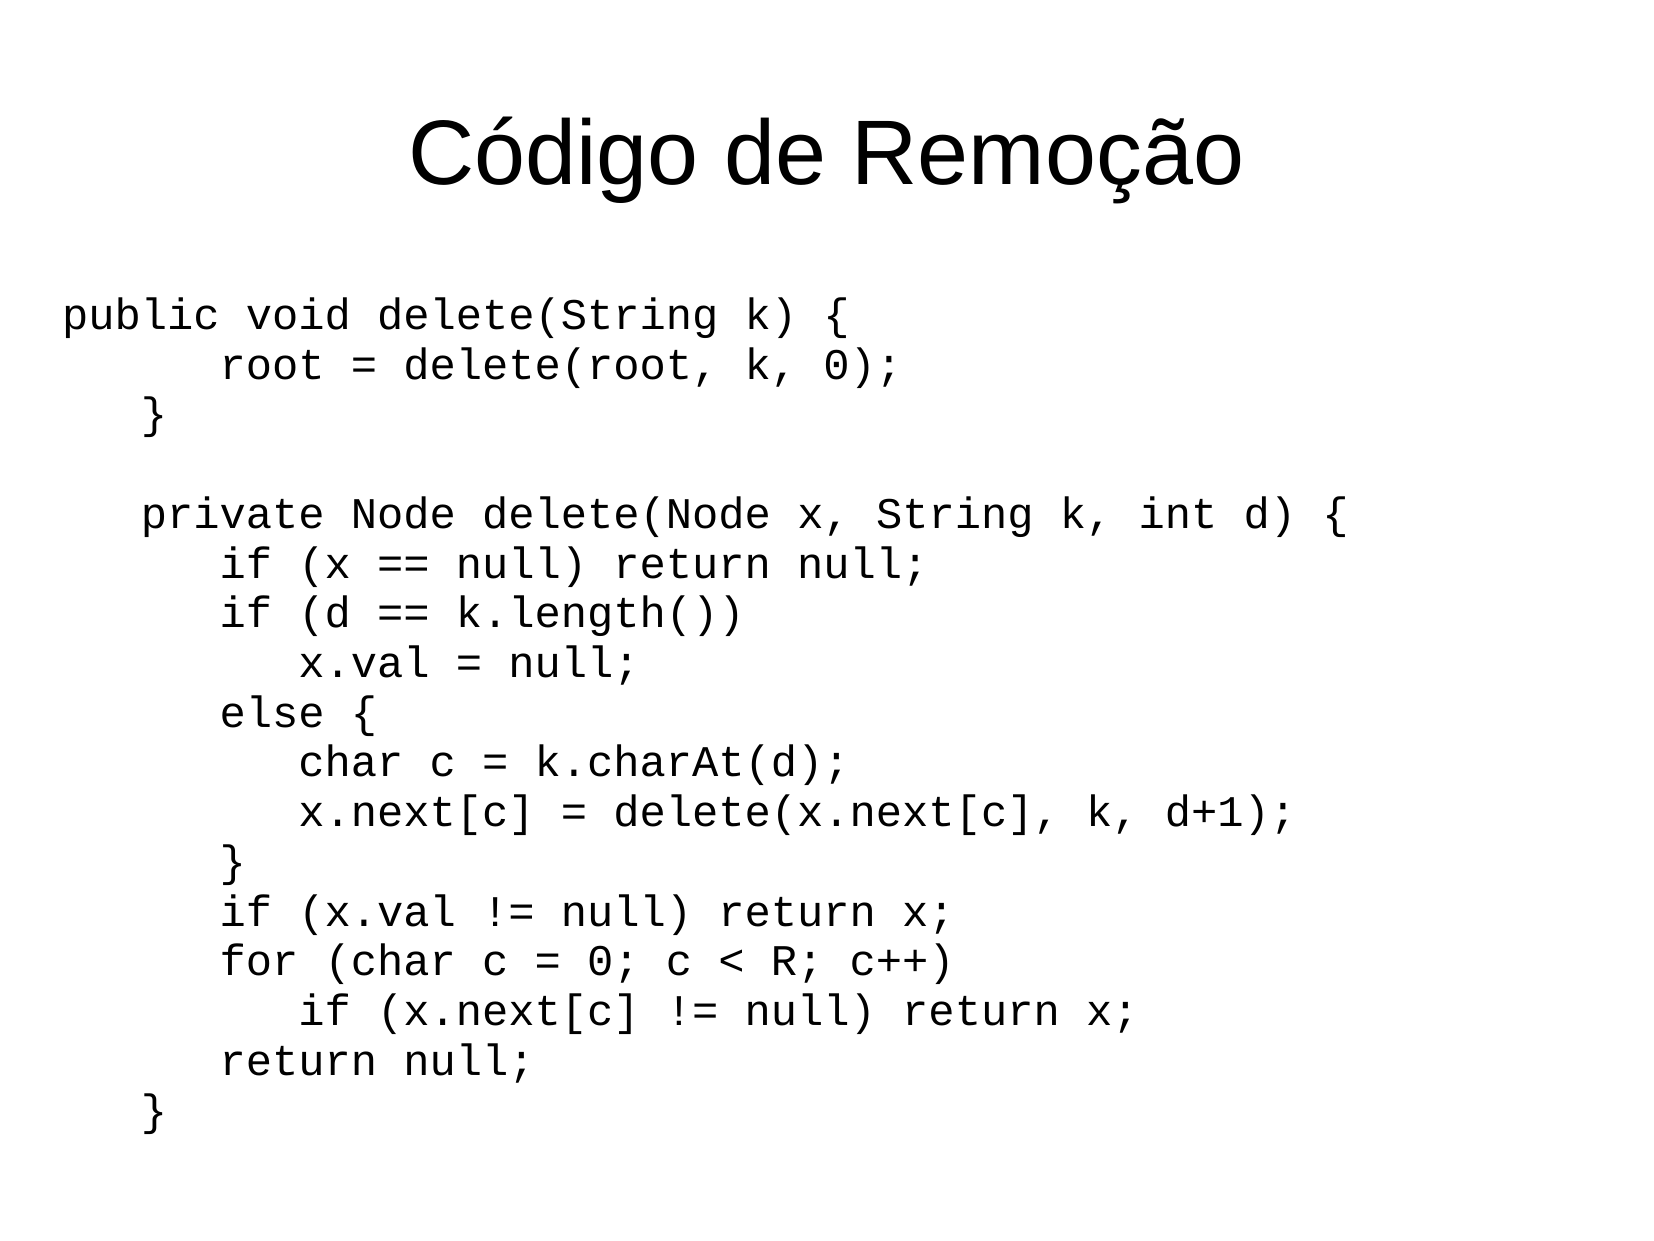

# Código de Remoção
public void delete(String k) {
 root = delete(root, k, 0);
 }
 private Node delete(Node x, String k, int d) {
 if (x == null) return null;
 if (d == k.length())
 x.val = null;
 else {
 char c = k.charAt(d);
 x.next[c] = delete(x.next[c], k, d+1);
 }
 if (x.val != null) return x;
 for (char c = 0; c < R; c++)
 if (x.next[c] != null) return x;
 return null;
 }